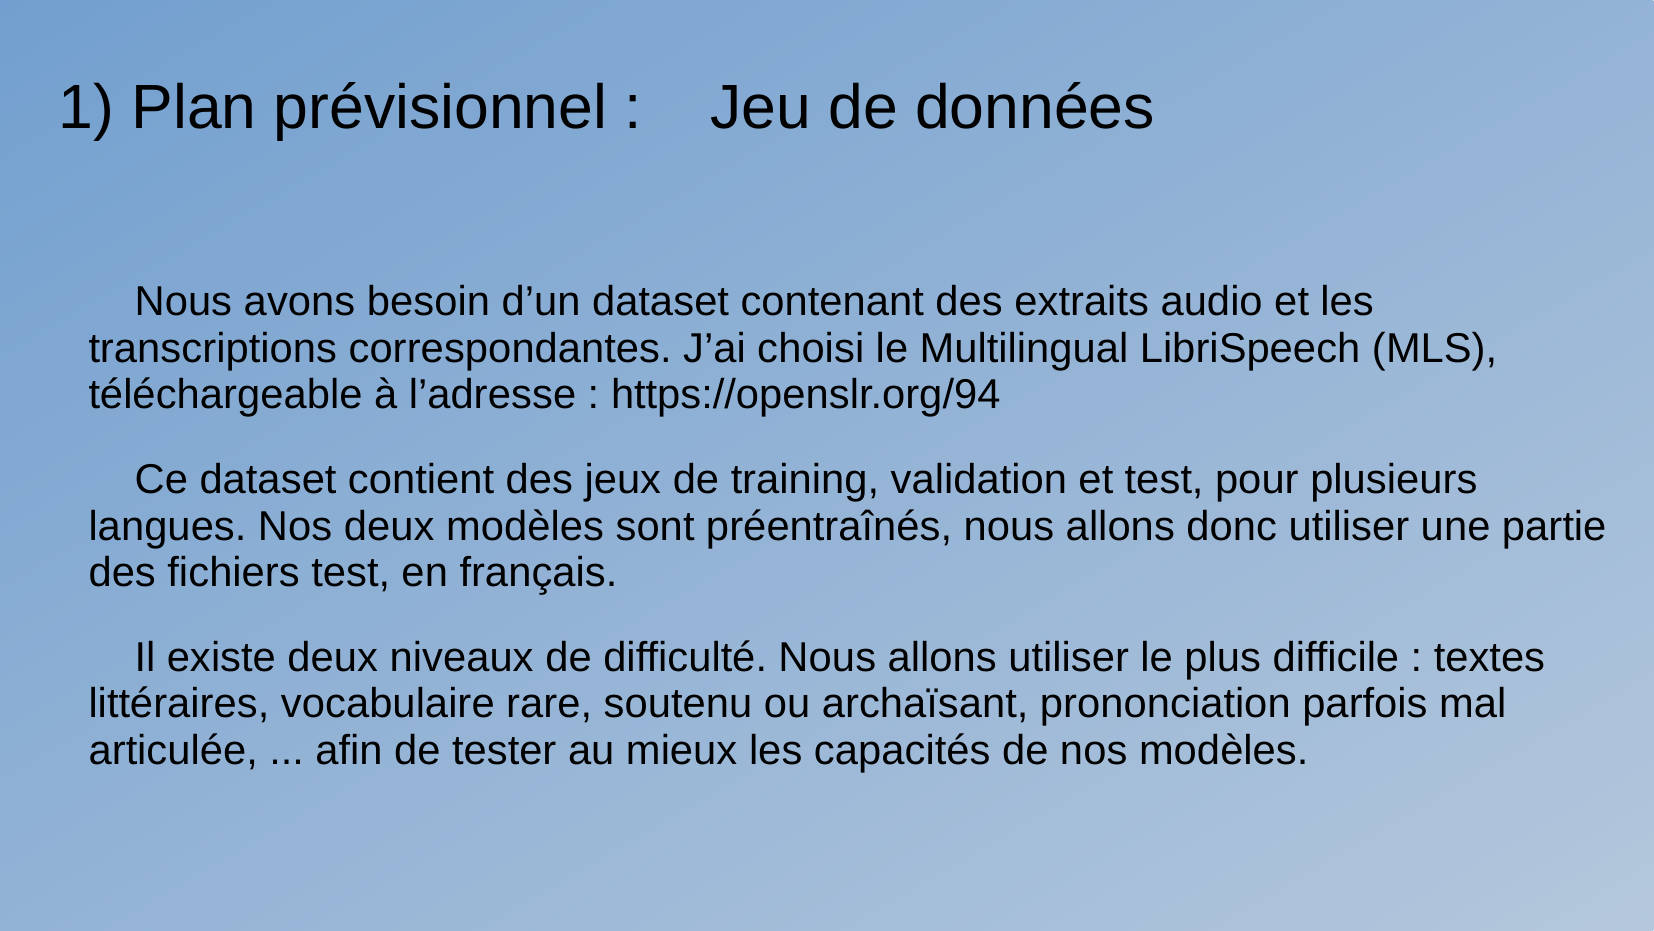

# 1) Plan prévisionnel : Jeu de données
 Nous avons besoin d’un dataset contenant des extraits audio et les transcriptions correspondantes. J’ai choisi le Multilingual LibriSpeech (MLS), téléchargeable à l’adresse : https://openslr.org/94
 Ce dataset contient des jeux de training, validation et test, pour plusieurs langues. Nos deux modèles sont préentraînés, nous allons donc utiliser une partie des fichiers test, en français.
 Il existe deux niveaux de difficulté. Nous allons utiliser le plus difficile : textes littéraires, vocabulaire rare, soutenu ou archaïsant, prononciation parfois mal articulée, ... afin de tester au mieux les capacités de nos modèles.